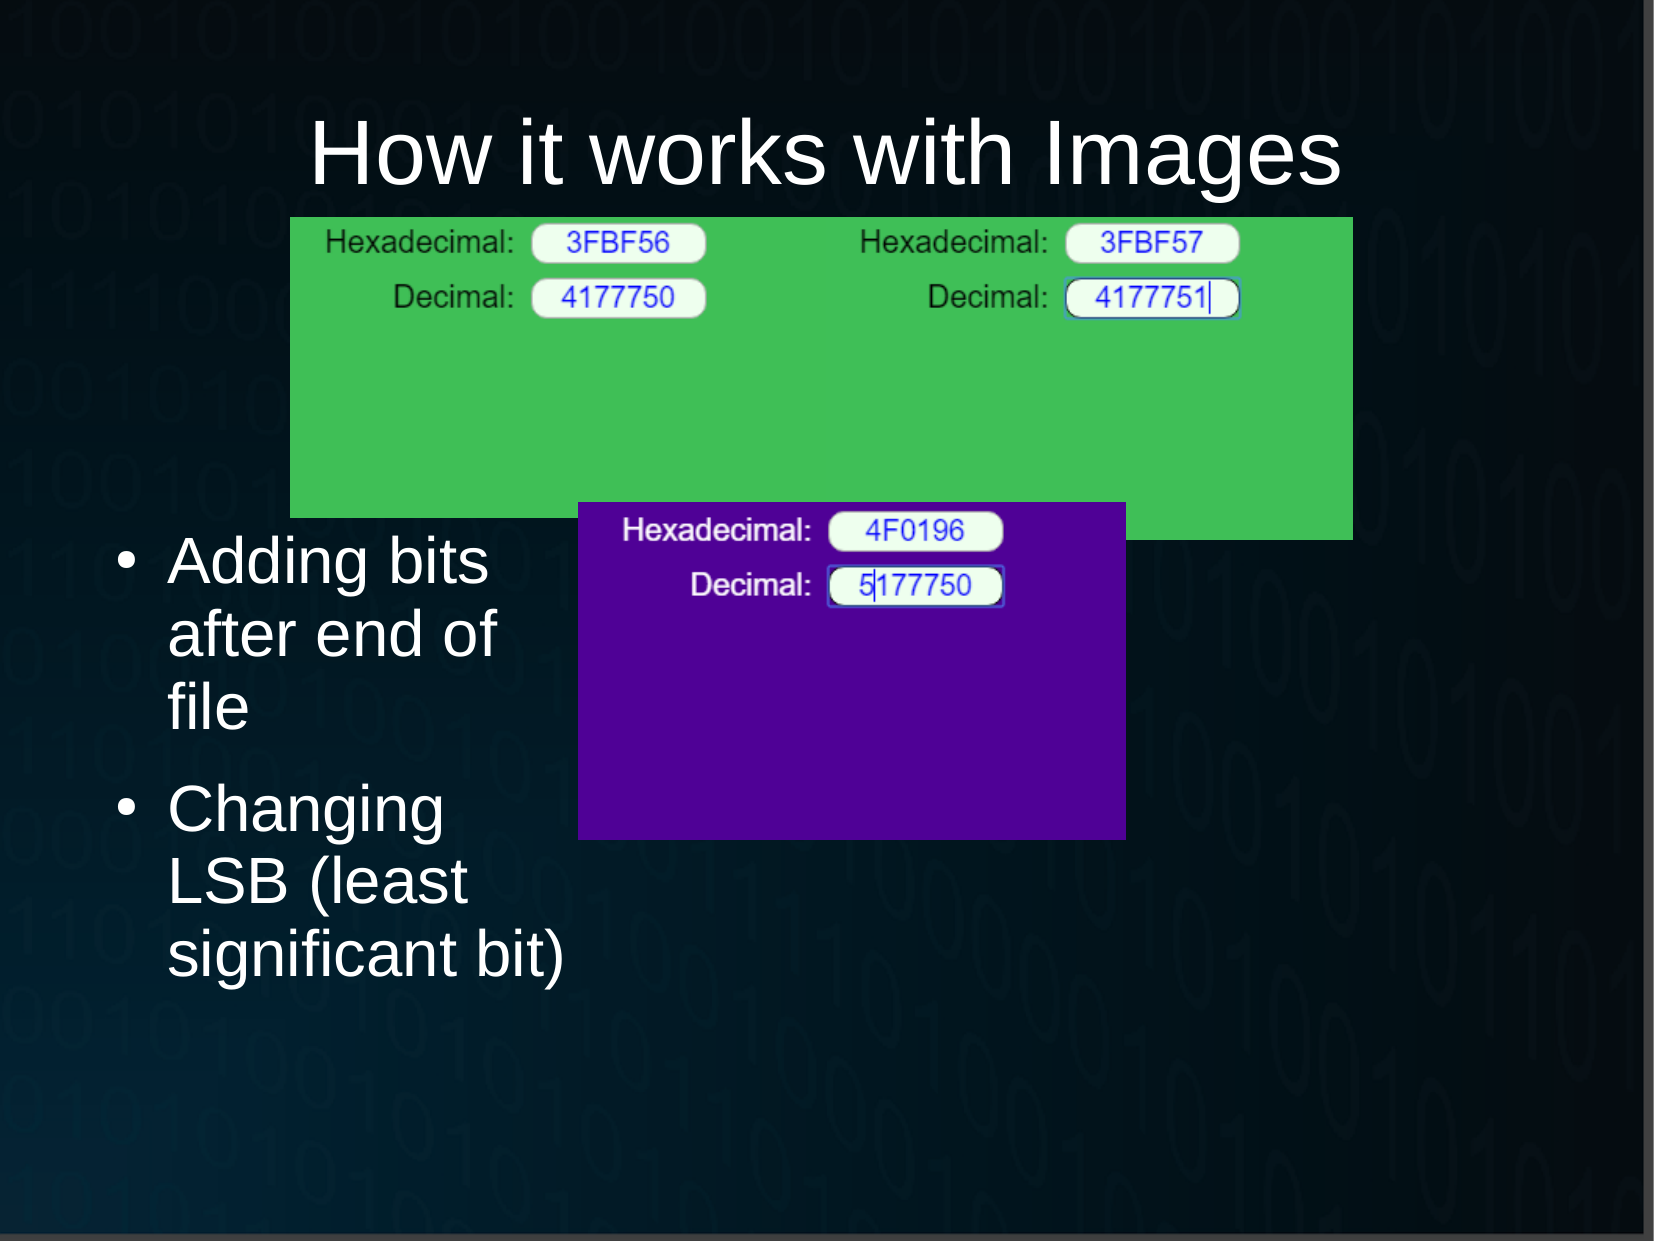

# How it works with Images
Adding bits after end of file
Changing LSB (least significant bit)